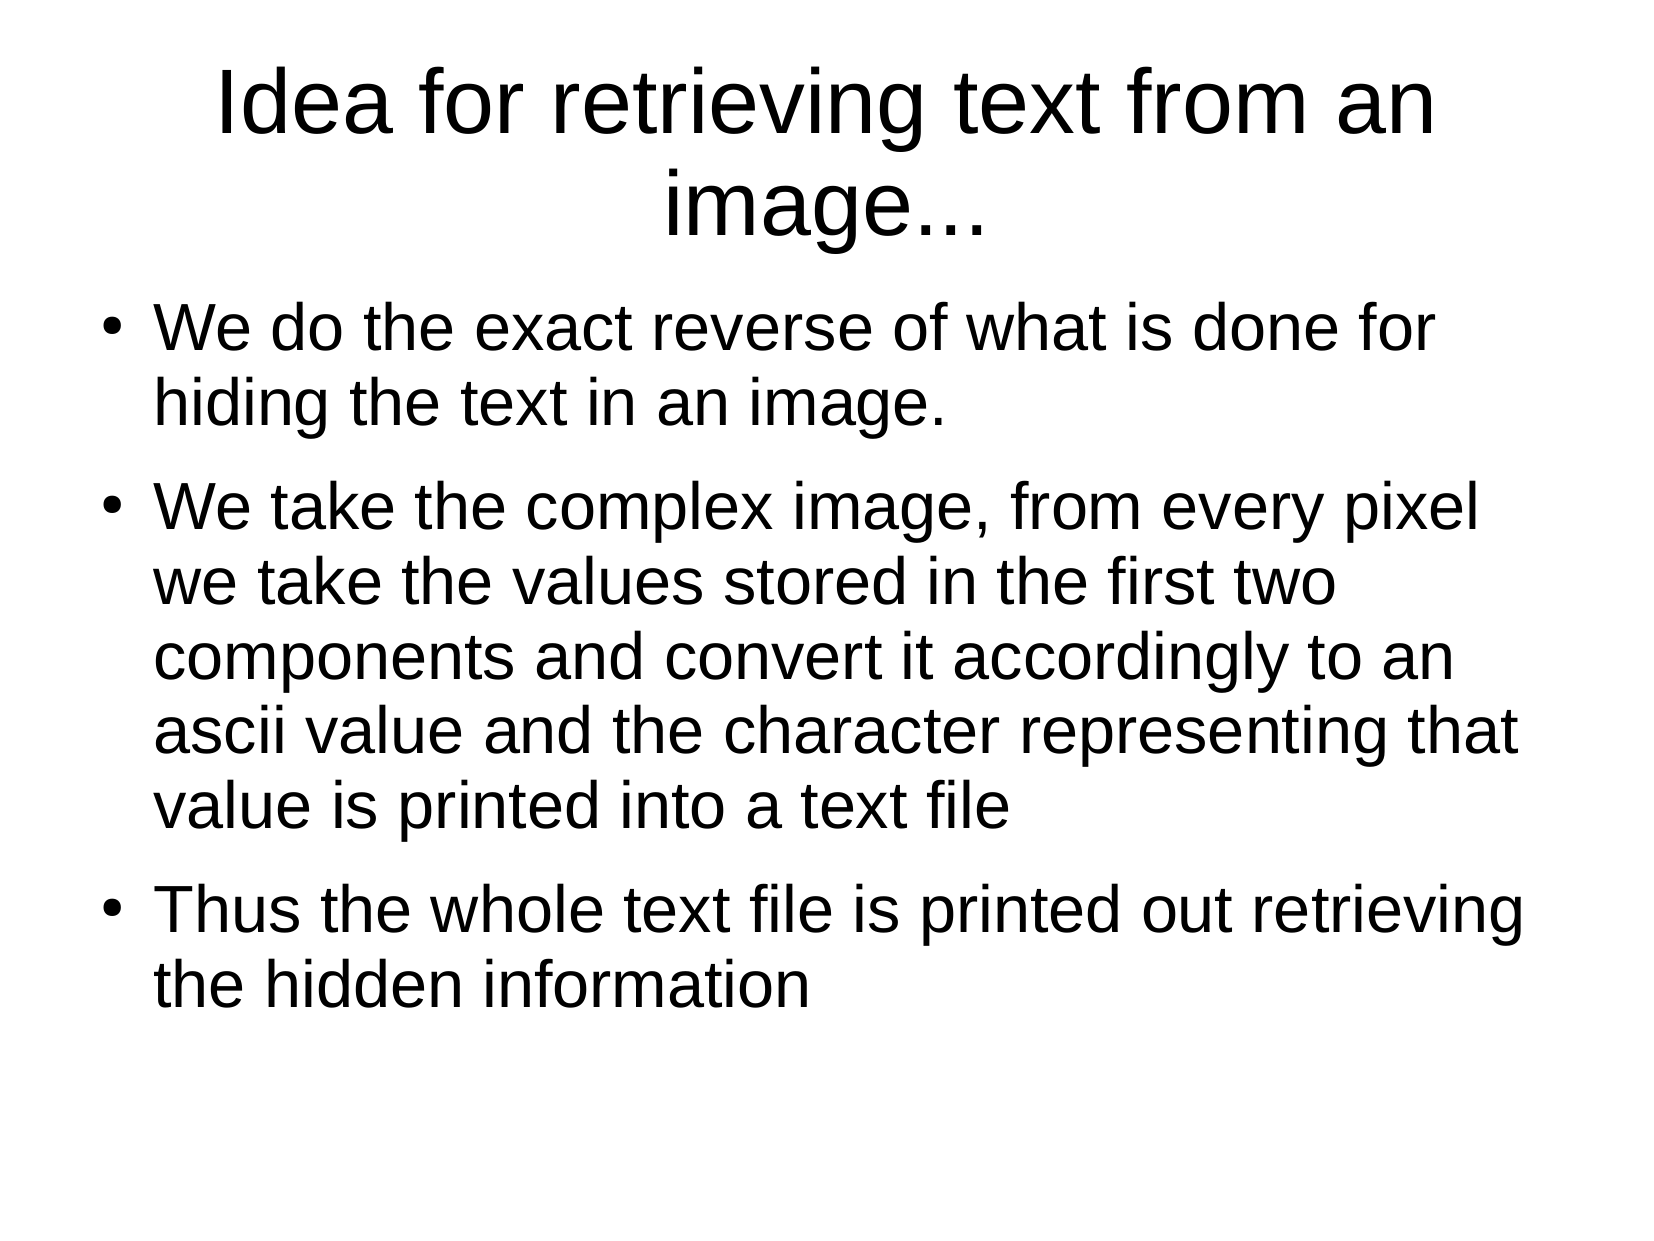

# Idea for retrieving text from an image...
We do the exact reverse of what is done for hiding the text in an image.
We take the complex image, from every pixel we take the values stored in the first two components and convert it accordingly to an ascii value and the character representing that value is printed into a text file
Thus the whole text file is printed out retrieving the hidden information